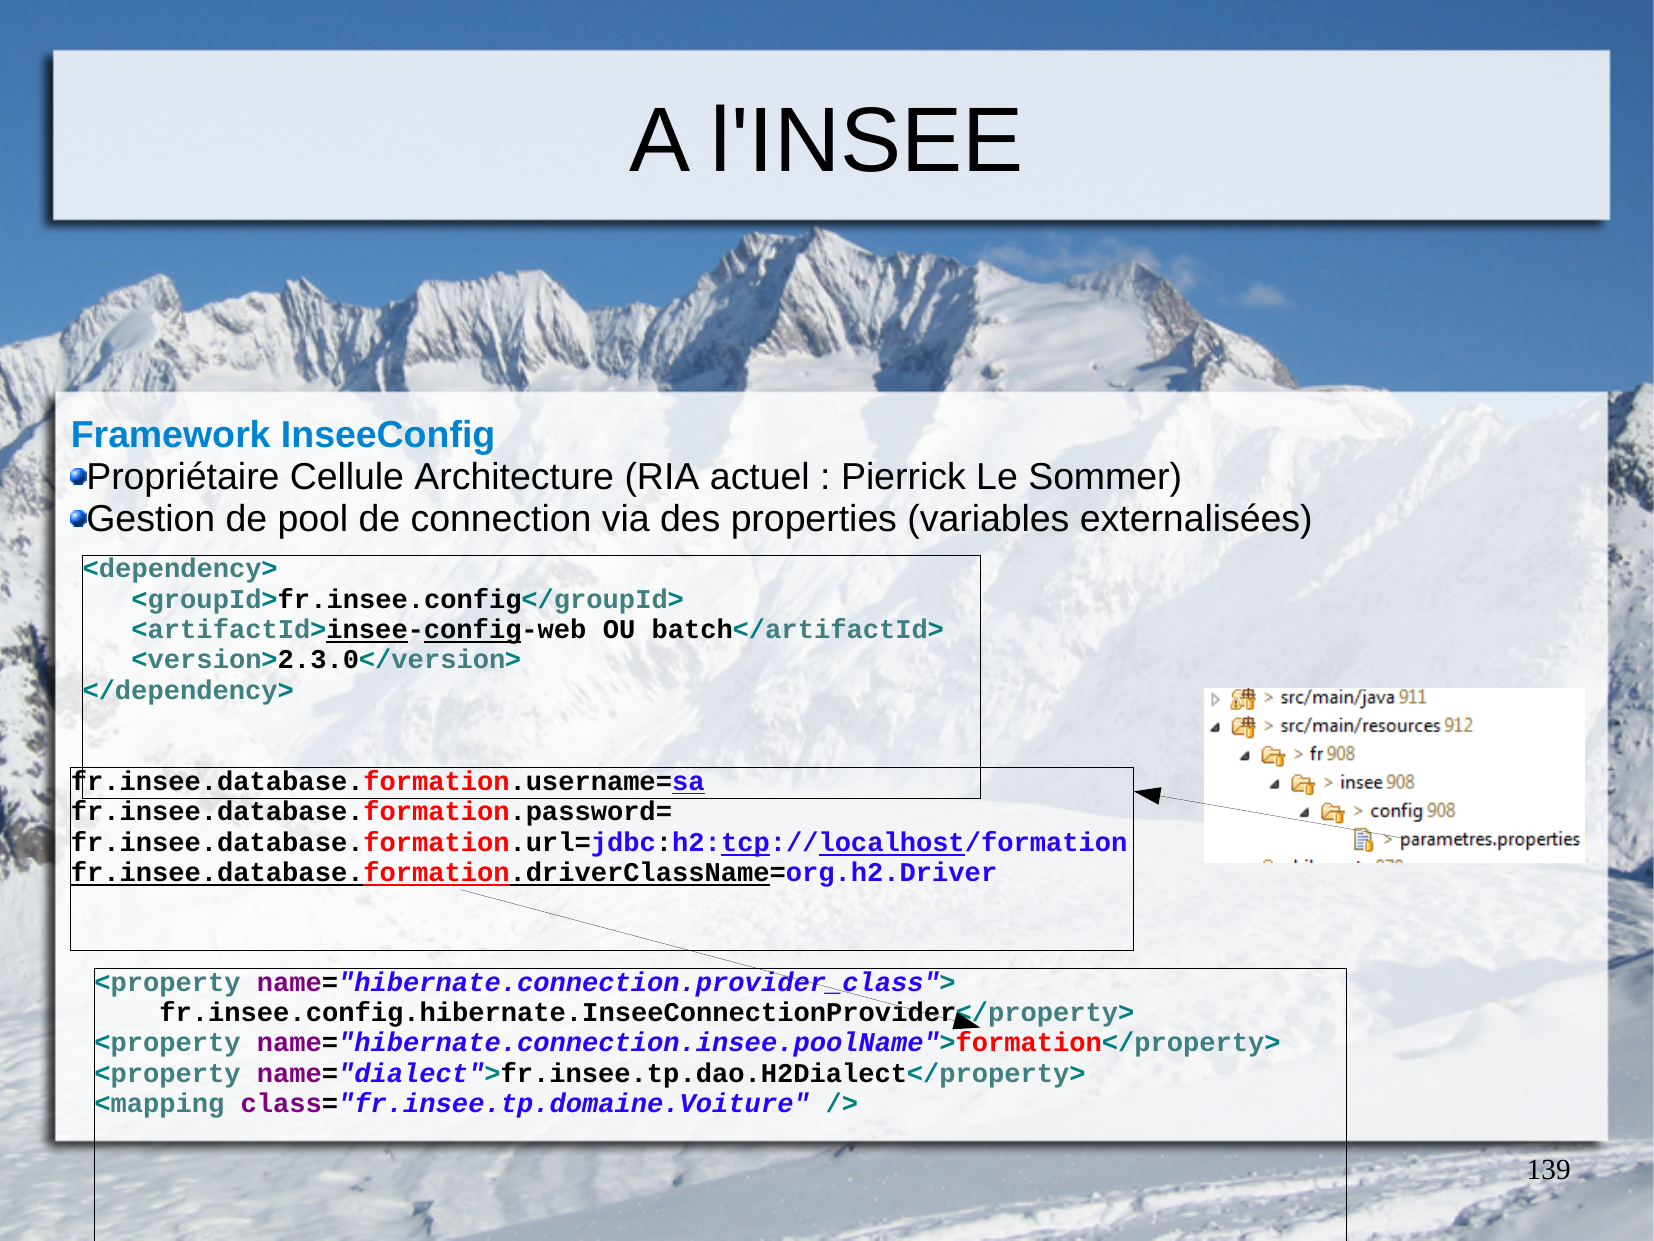

# A l'INSEE
Framework InseeConfig
Propriétaire Cellule Architecture (RIA actuel : Pierrick Le Sommer)
Gestion de pool de connection via des properties (variables externalisées)
<dependency>
 <groupId>fr.insee.config</groupId>
 <artifactId>insee-config-web OU batch</artifactId>
 <version>2.3.0</version>
</dependency>
fr.insee.database.formation.username=sa
fr.insee.database.formation.password=
fr.insee.database.formation.url=jdbc:h2:tcp://localhost/formation
fr.insee.database.formation.driverClassName=org.h2.Driver
<property name="hibernate.connection.provider_class">
 fr.insee.config.hibernate.InseeConnectionProvider</property>
<property name="hibernate.connection.insee.poolName">formation</property>
<property name="dialect">fr.insee.tp.dao.H2Dialect</property>
<mapping class="fr.insee.tp.domaine.Voiture" />
139